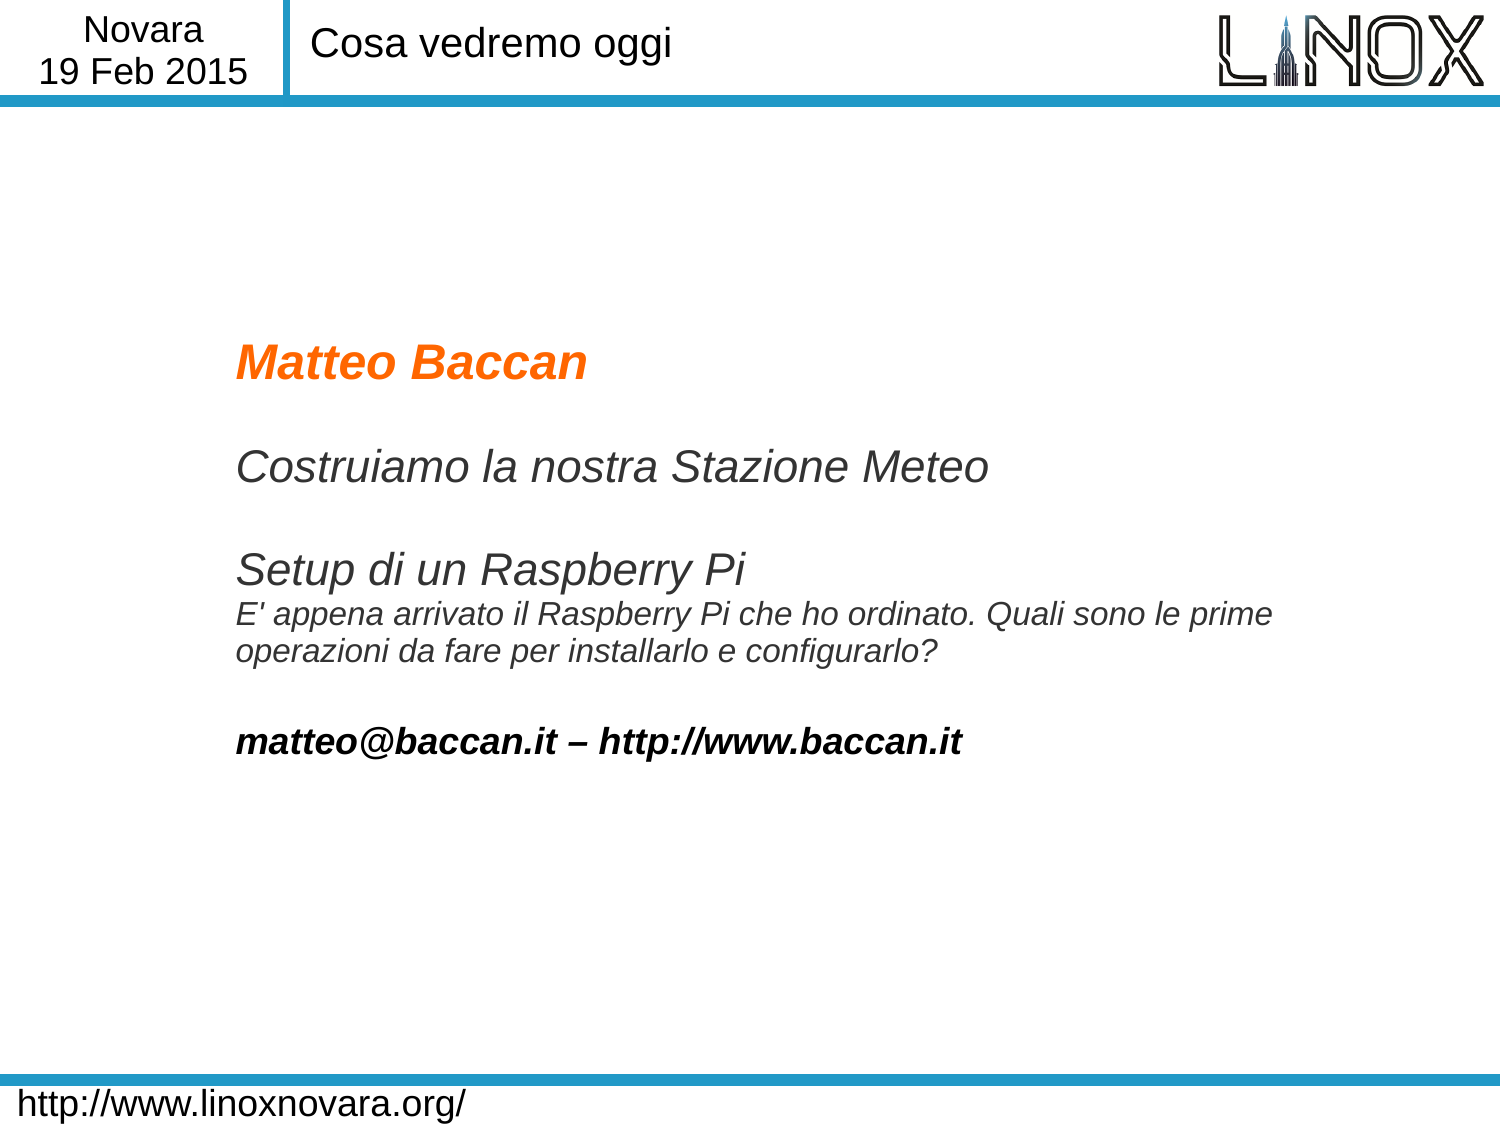

# Cosa vedremo oggi
Matteo Baccan
Costruiamo la nostra Stazione Meteo
Setup di un Raspberry Pi
E' appena arrivato il Raspberry Pi che ho ordinato. Quali sono le prime operazioni da fare per installarlo e configurarlo?
matteo@baccan.it – http://www.baccan.it